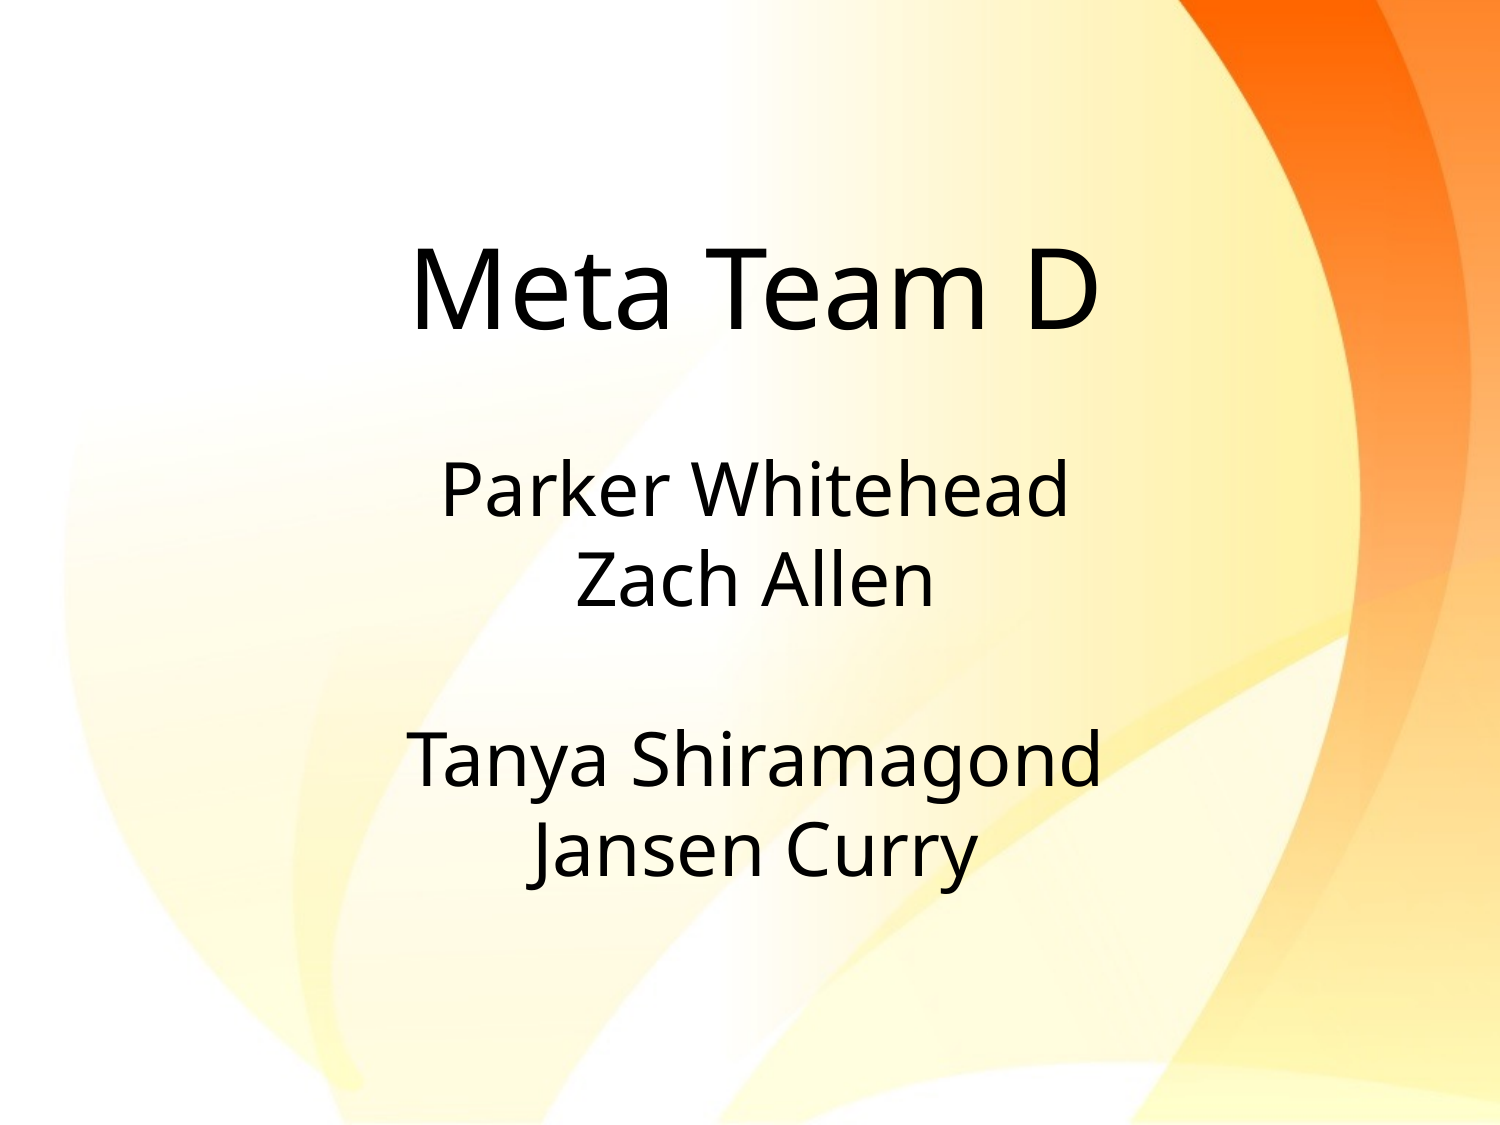

Meta Team D
Parker Whitehead
Zach Allen
Tanya Shiramagond
Jansen Curry